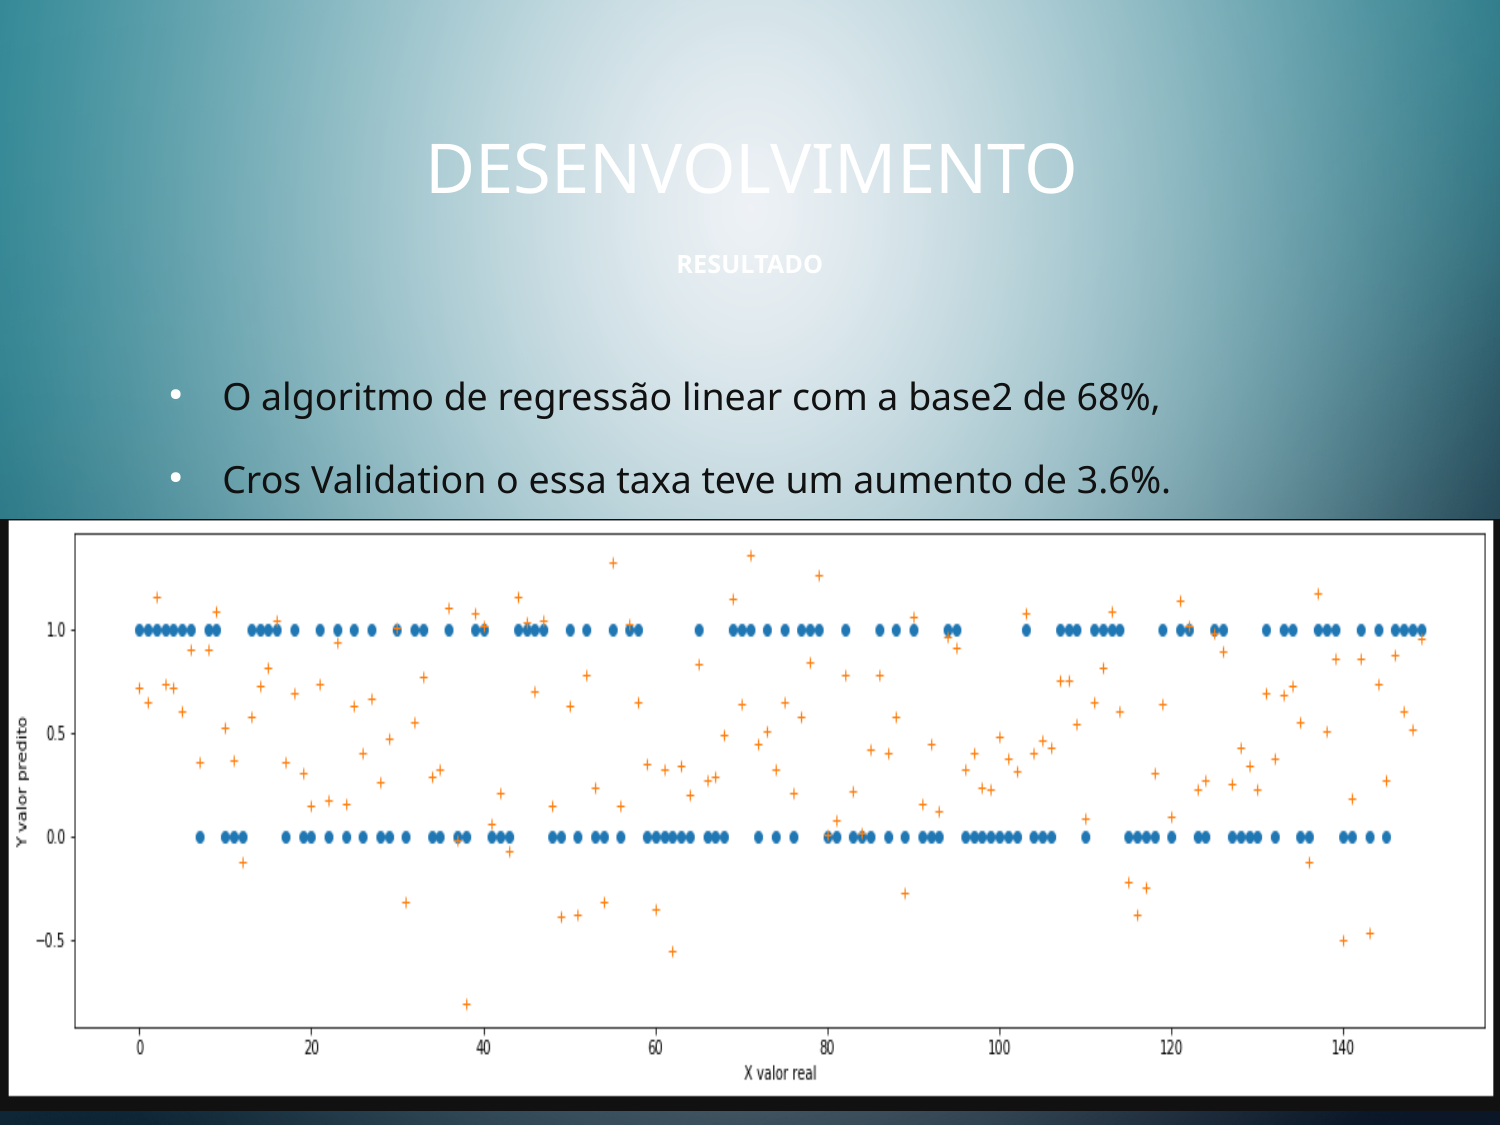

Desenvolvimento
# Resultado
O algoritmo de regressão linear com a base2 de 68%,
Cros Validation o essa taxa teve um aumento de 3.6%.